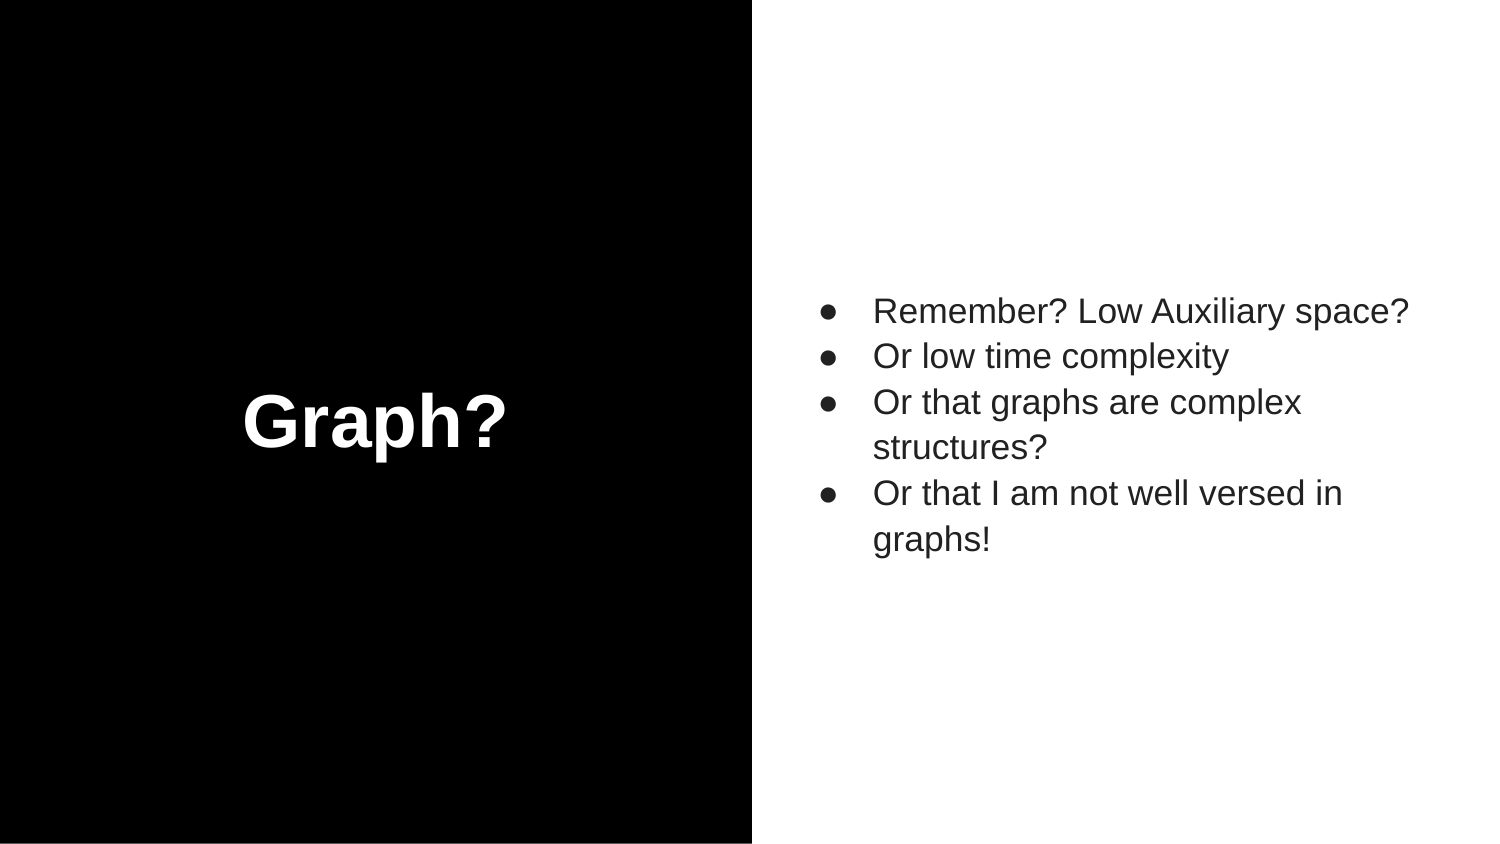

# Graph?
Remember? Low Auxiliary space?
Or low time complexity
Or that graphs are complex structures?
Or that I am not well versed in graphs!